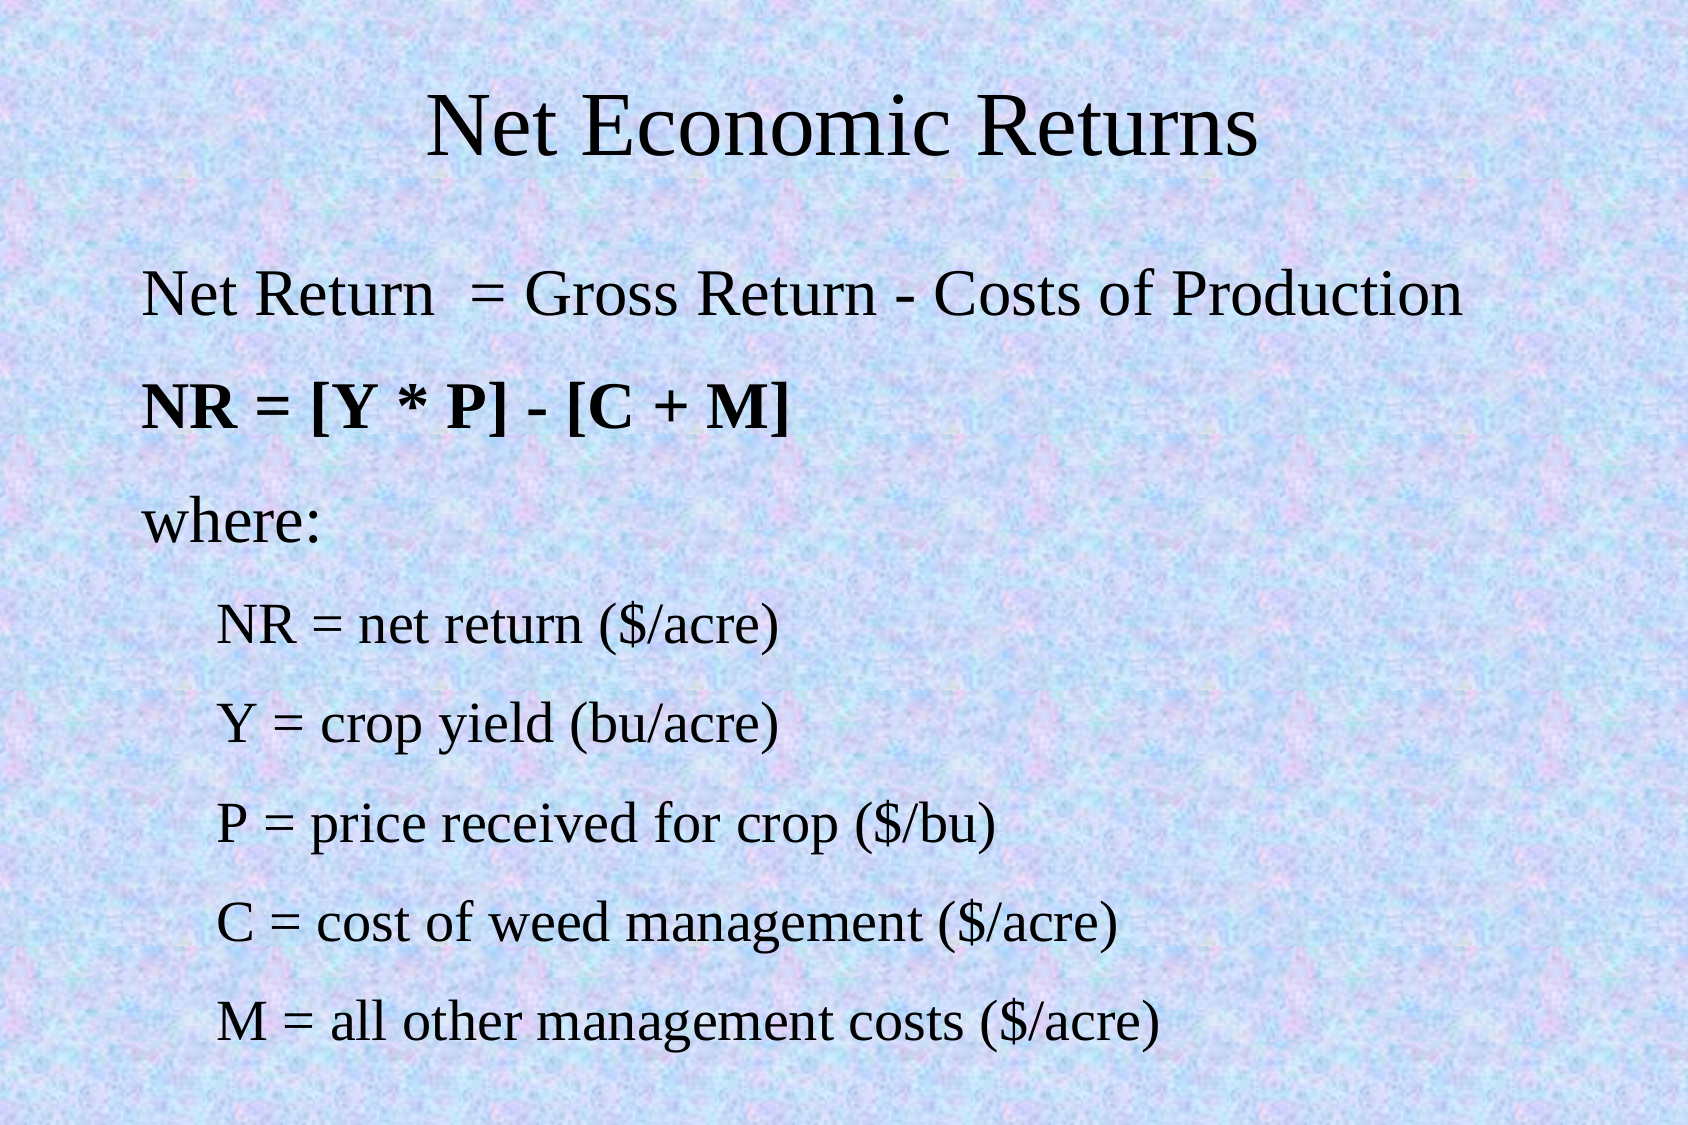

# Net Economic Returns
Net Return = Gross Return - Costs of Production
NR = [Y * P] - [C + M]
where:
NR = net return ($/acre)
Y = crop yield (bu/acre)
P = price received for crop ($/bu)
C = cost of weed management ($/acre)
M = all other management costs ($/acre)